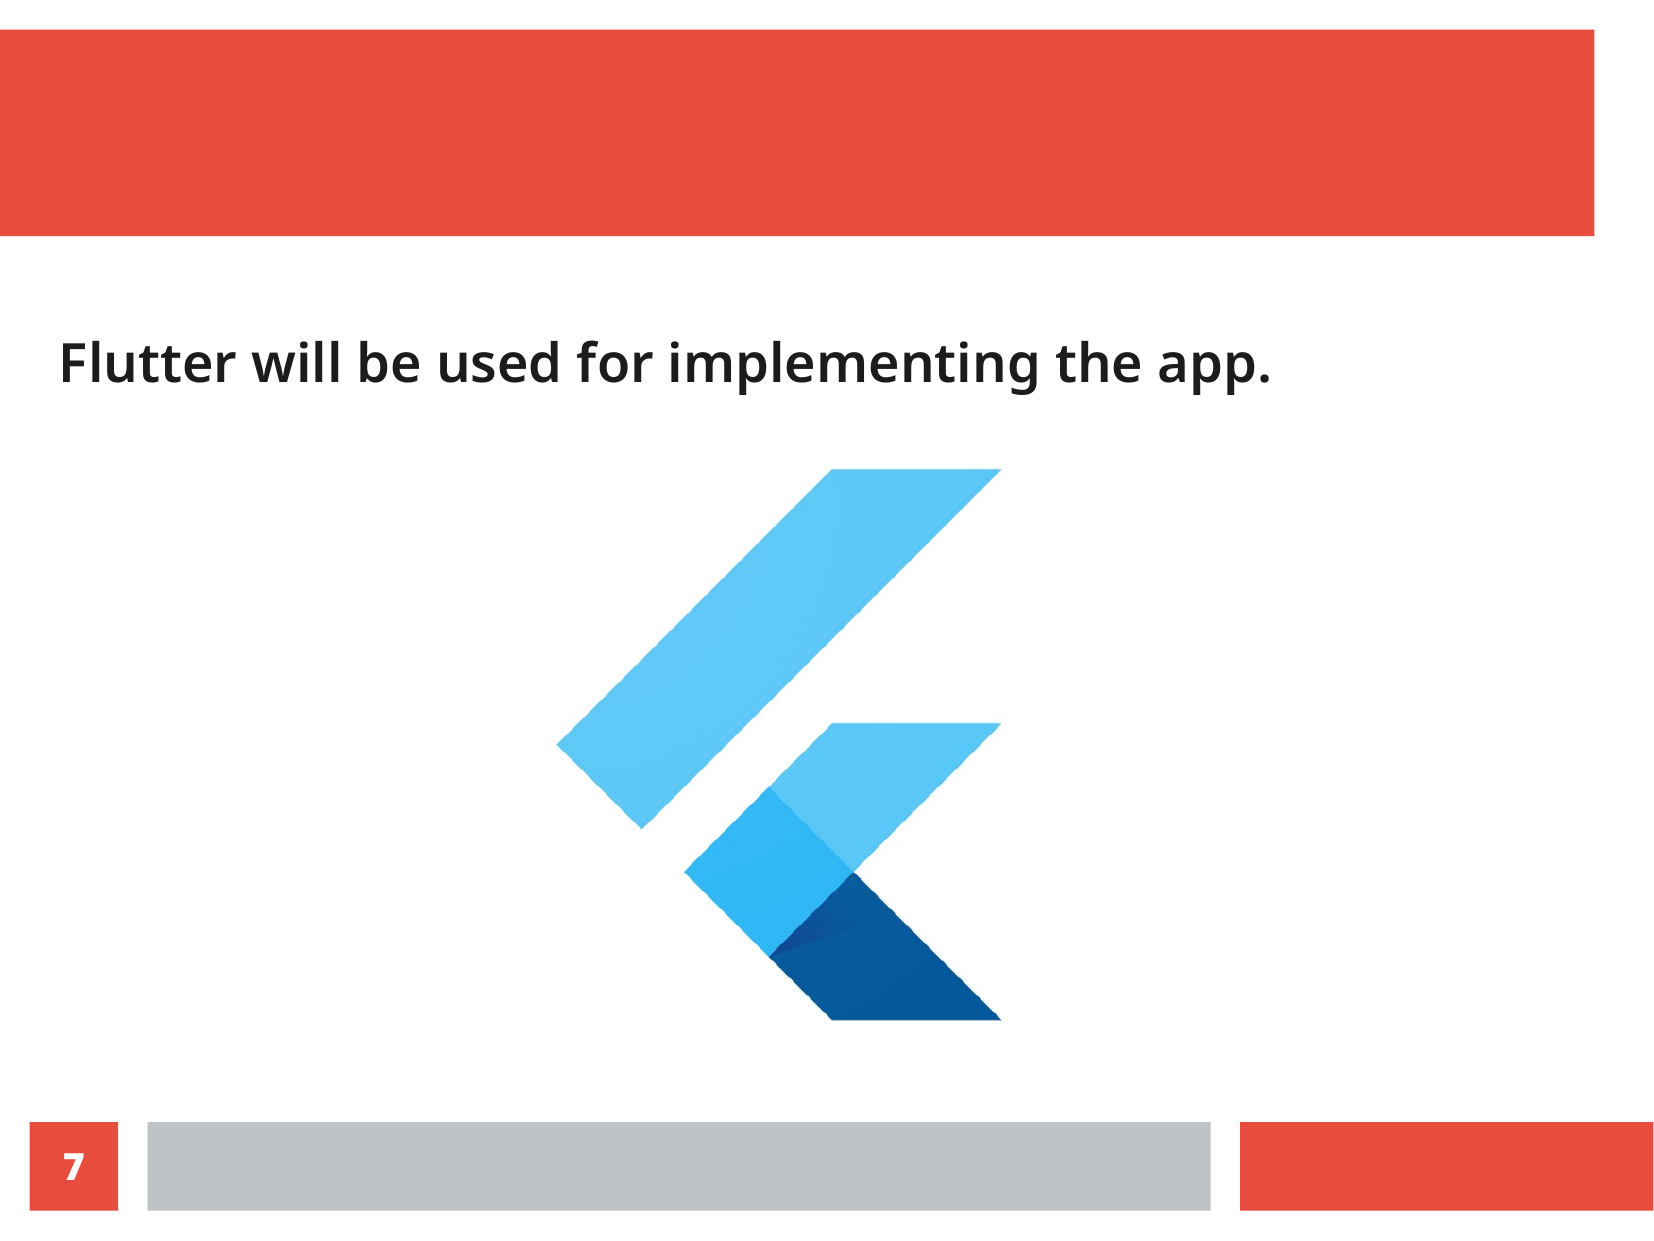

#
Flutter will be used for implementing the app.
7